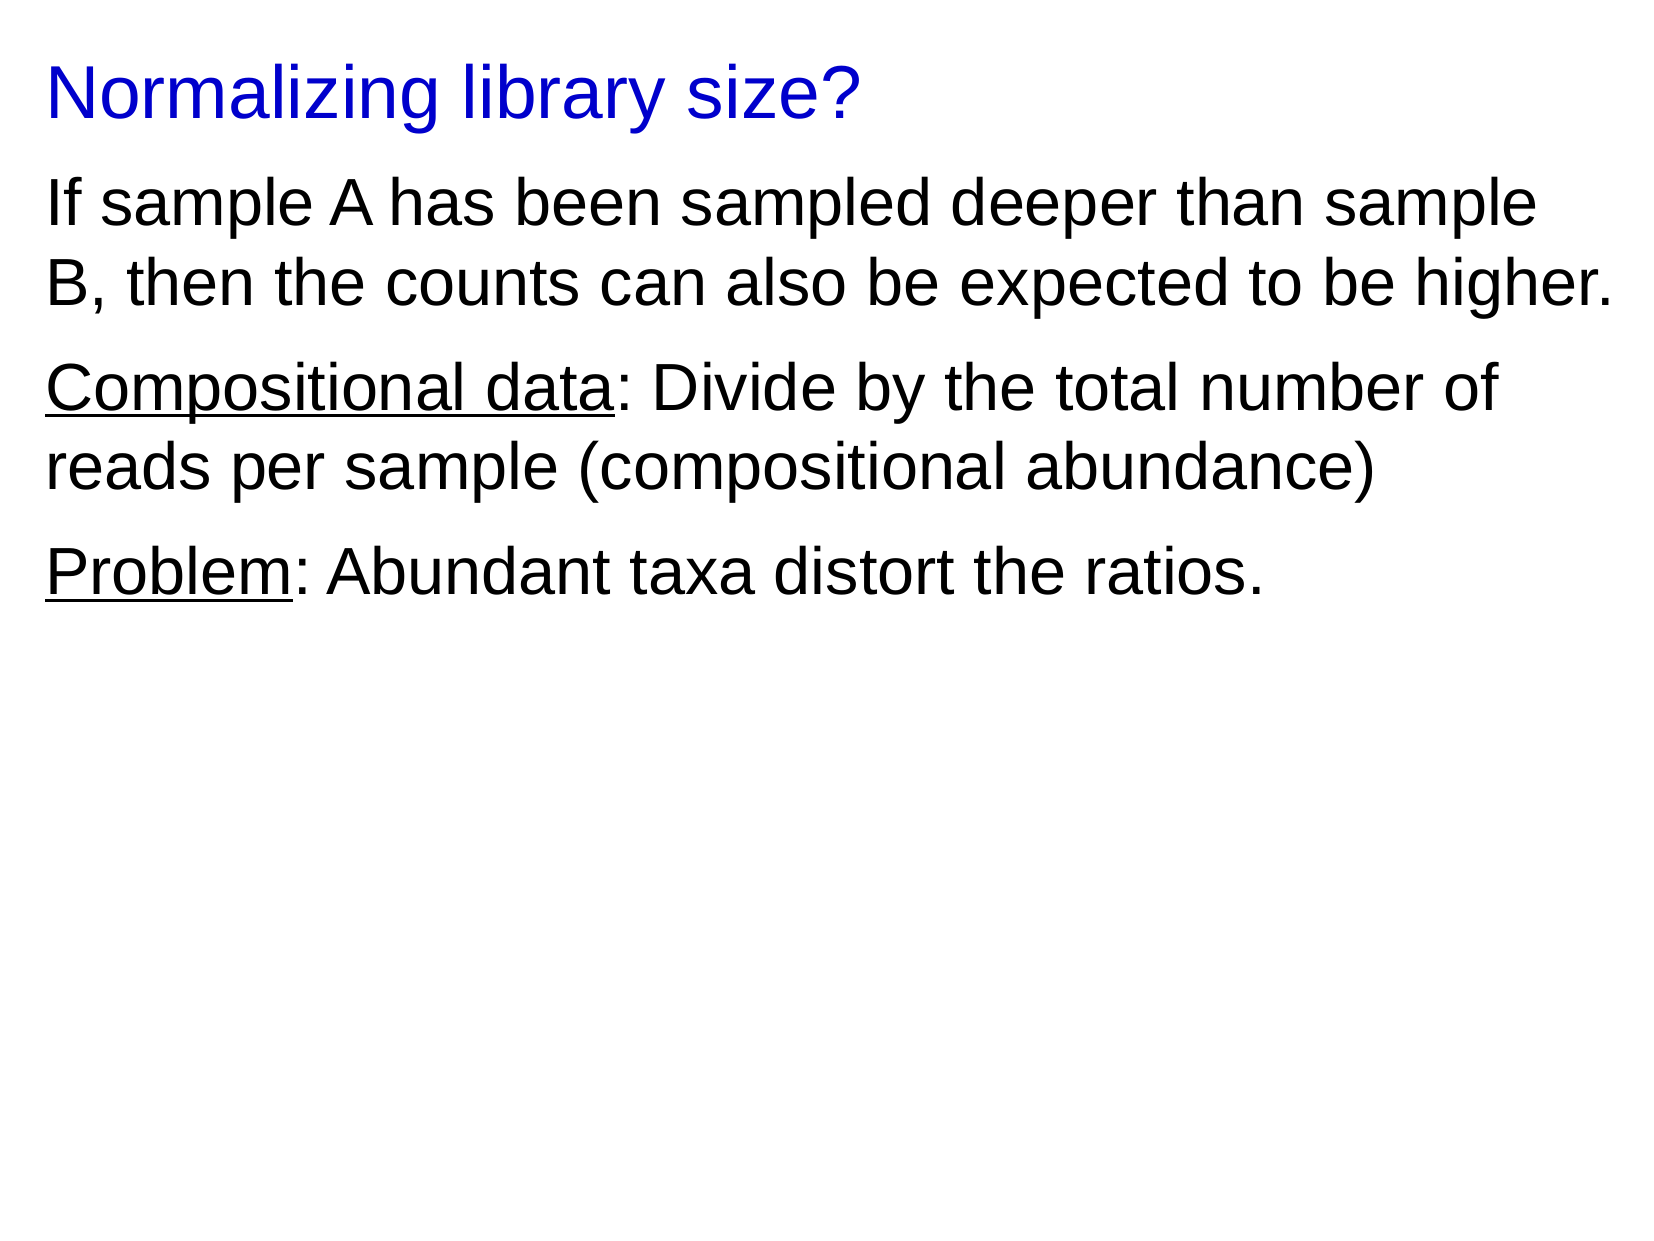

Normalizing library size?
If sample A has been sampled deeper than sample B, then the counts can also be expected to be higher.
Compositional data: Divide by the total number of reads per sample (compositional abundance)
Problem: Abundant taxa distort the ratios.